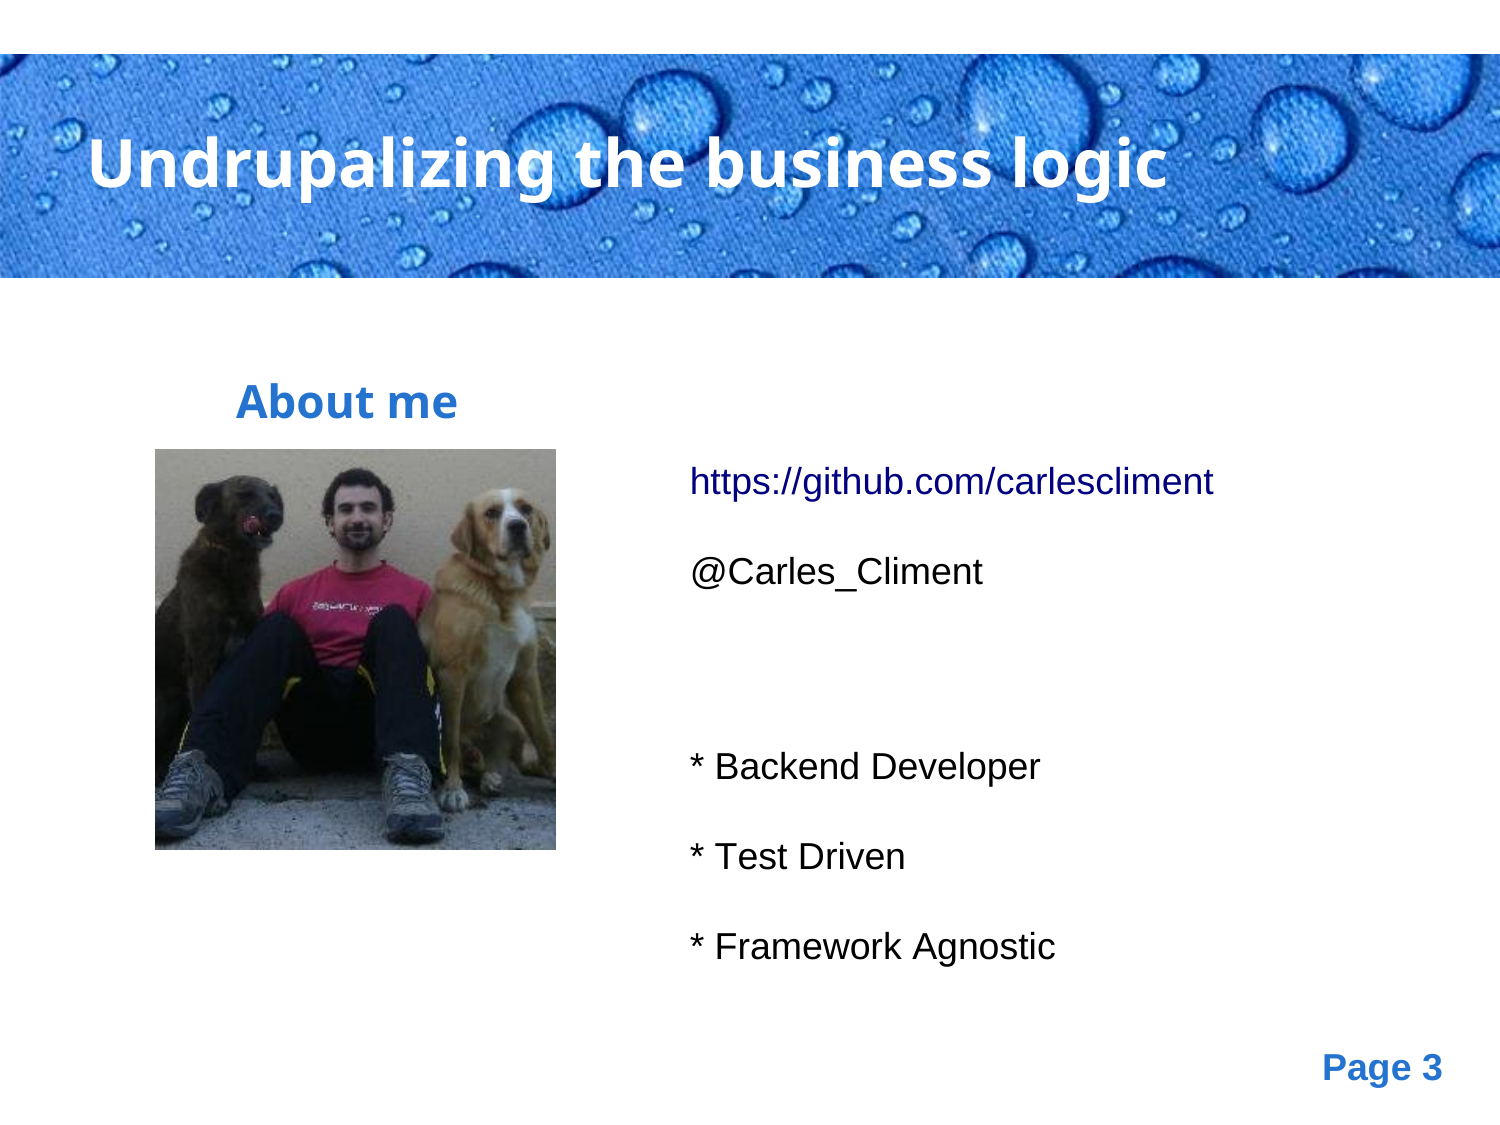

Undrupalizing the business logic
About me
https://github.com/carlescliment
@Carles_Climent
* Backend Developer
* Test Driven
* Framework Agnostic